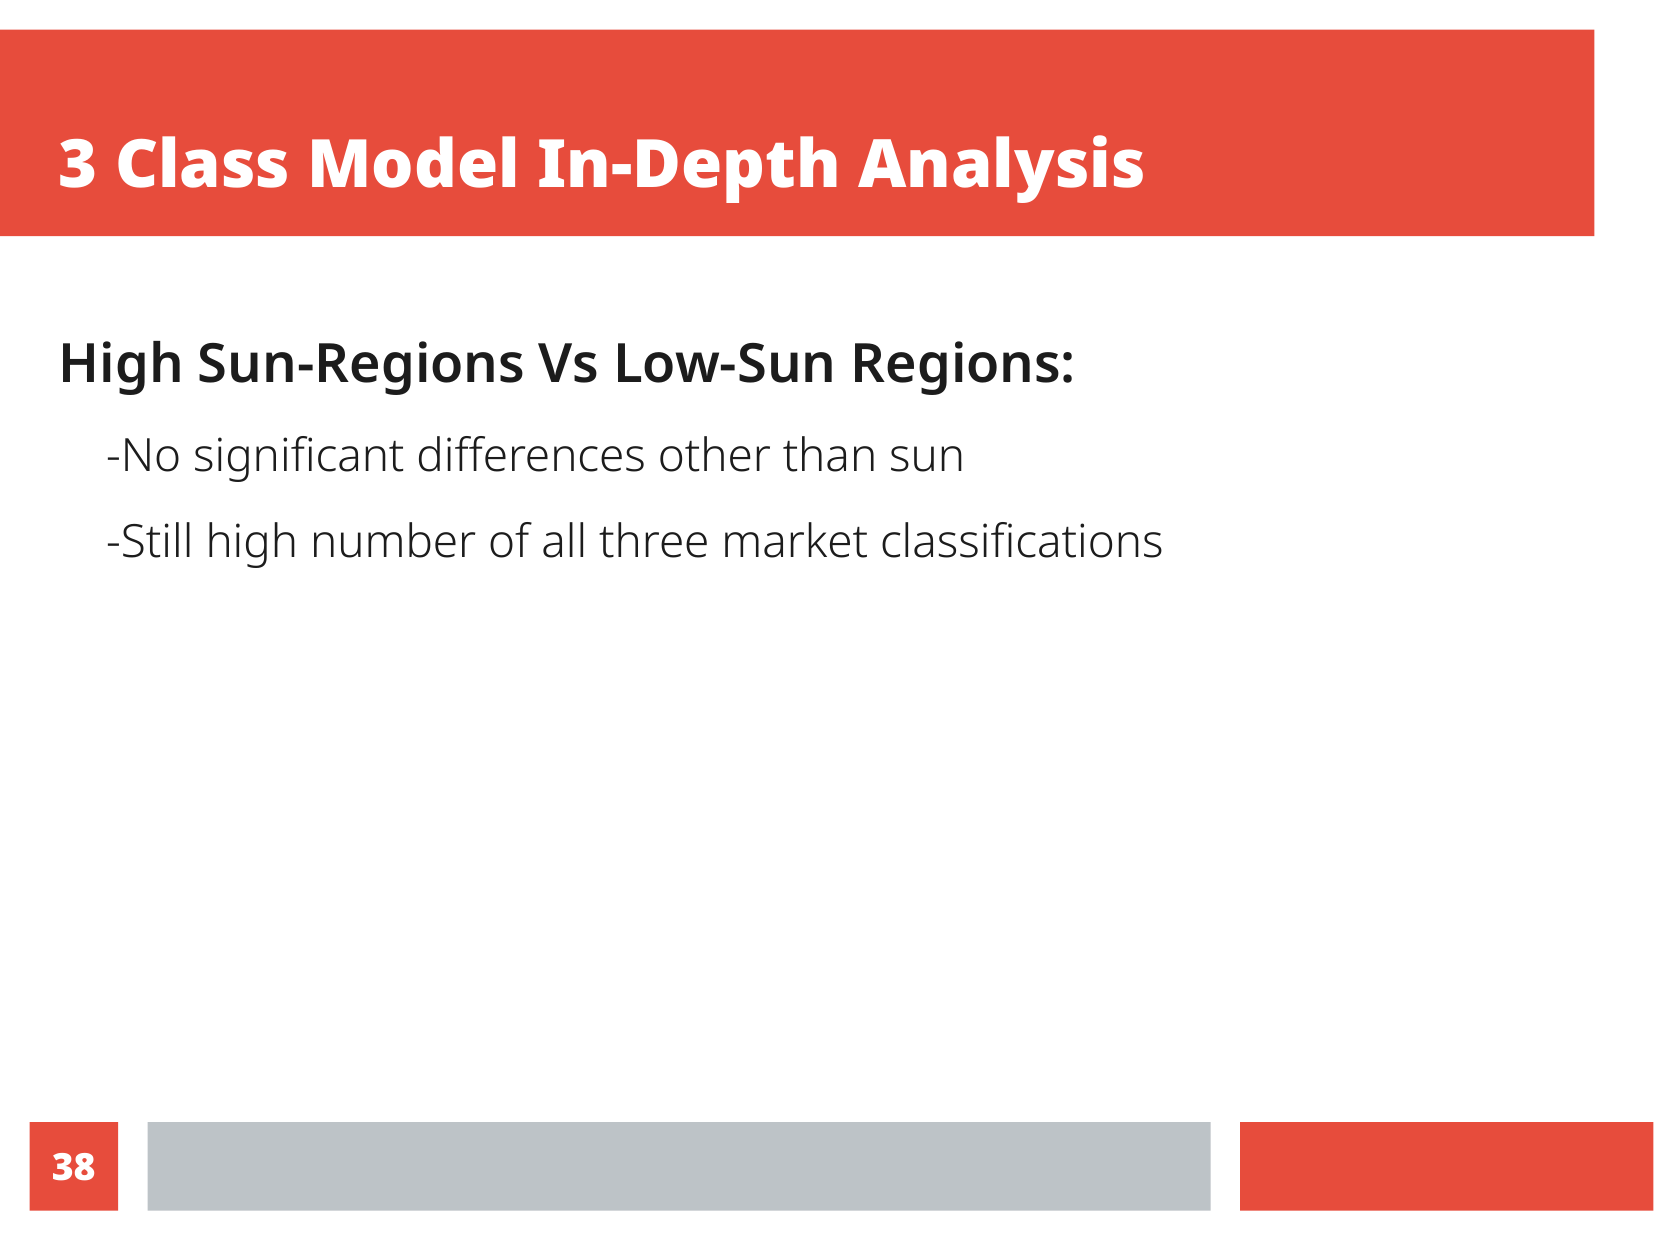

# 3 Class Model In-Depth Analysis
High Sun-Regions Vs Low-Sun Regions:
-No significant differences other than sun
-Still high number of all three market classifications
38